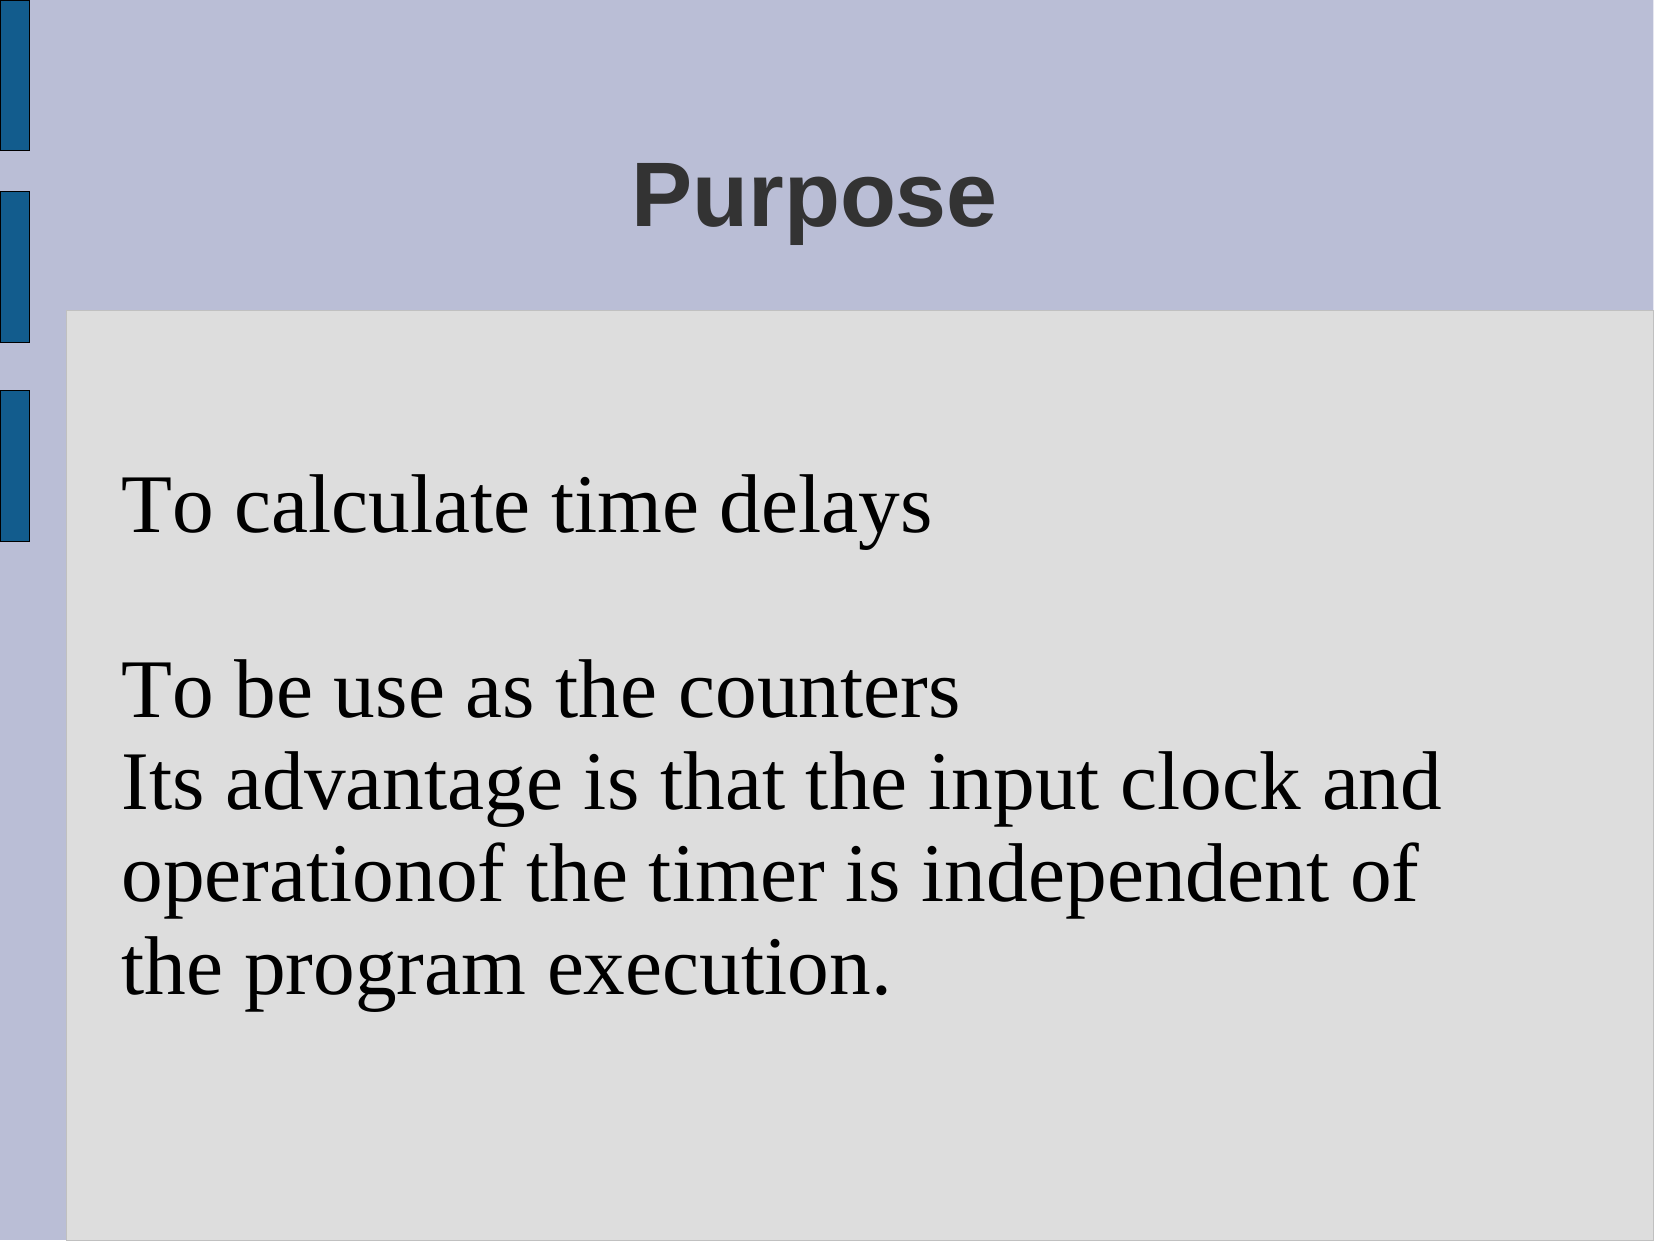

# Purpose
To calculate time delays
To be use as the counters
Its advantage is that the input clock and operationof the timer is independent of the program execution.